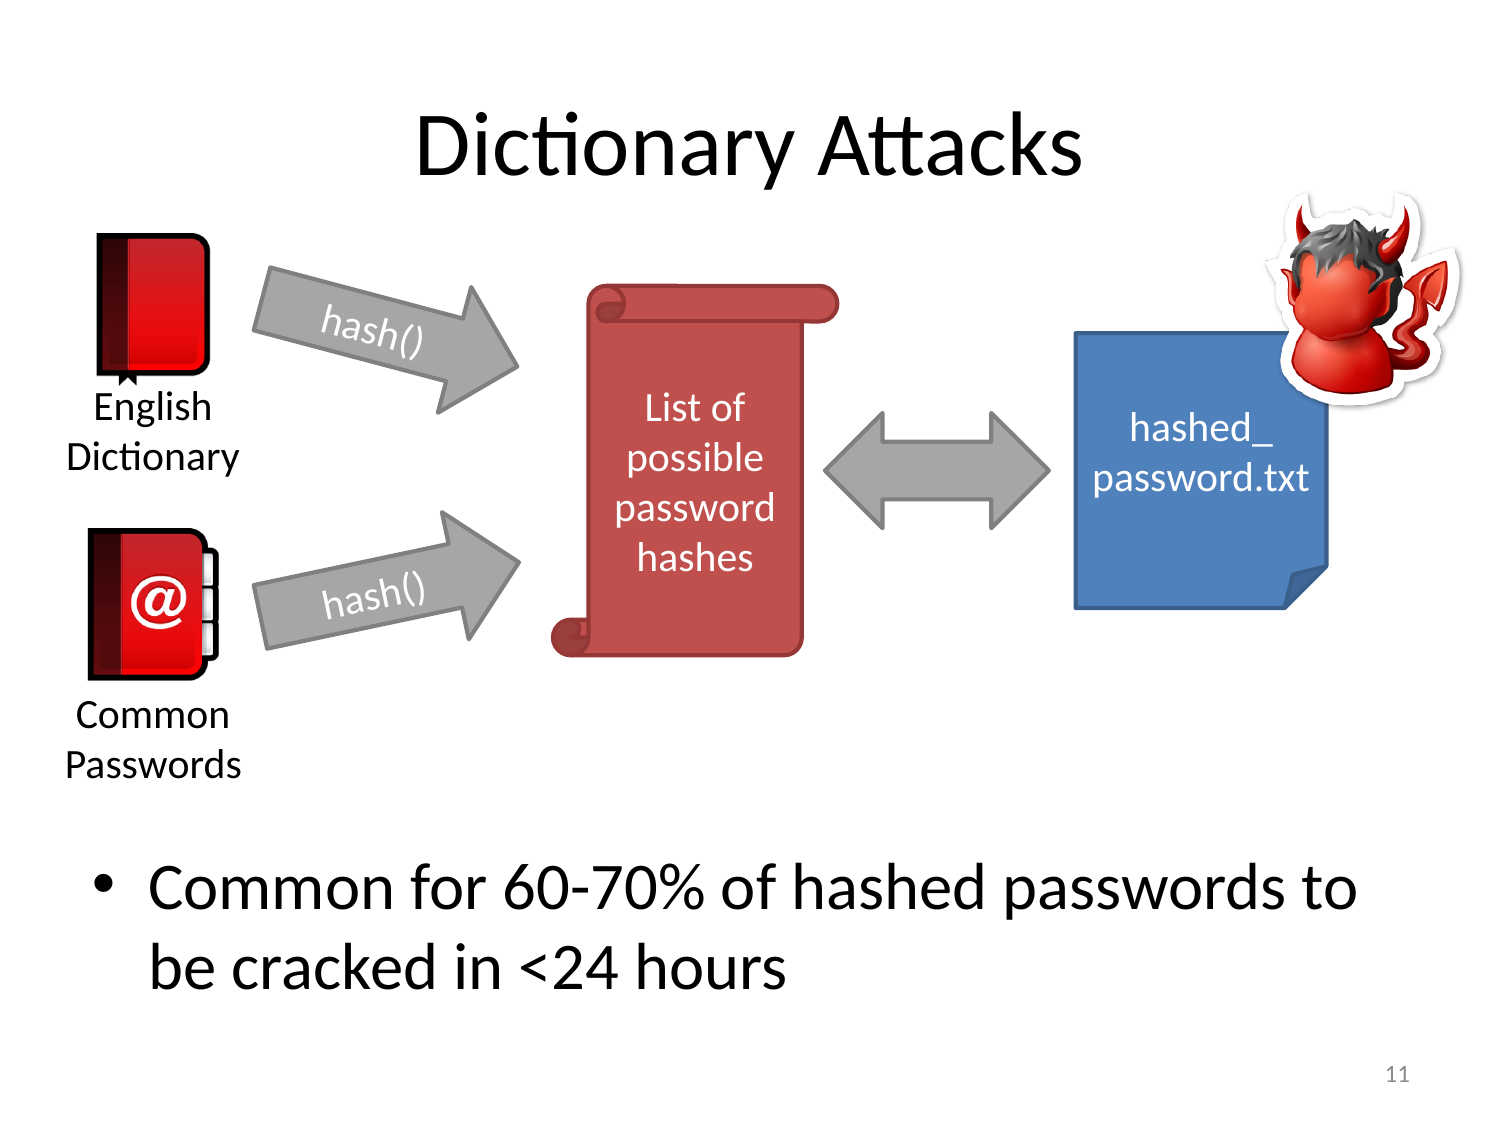

# Dictionary Attacks
hash()
List of possible password hashes
hashed_
password.txt
English
Dictionary
hash()
Common
Passwords
Common for 60-70% of hashed passwords to be cracked in <24 hours